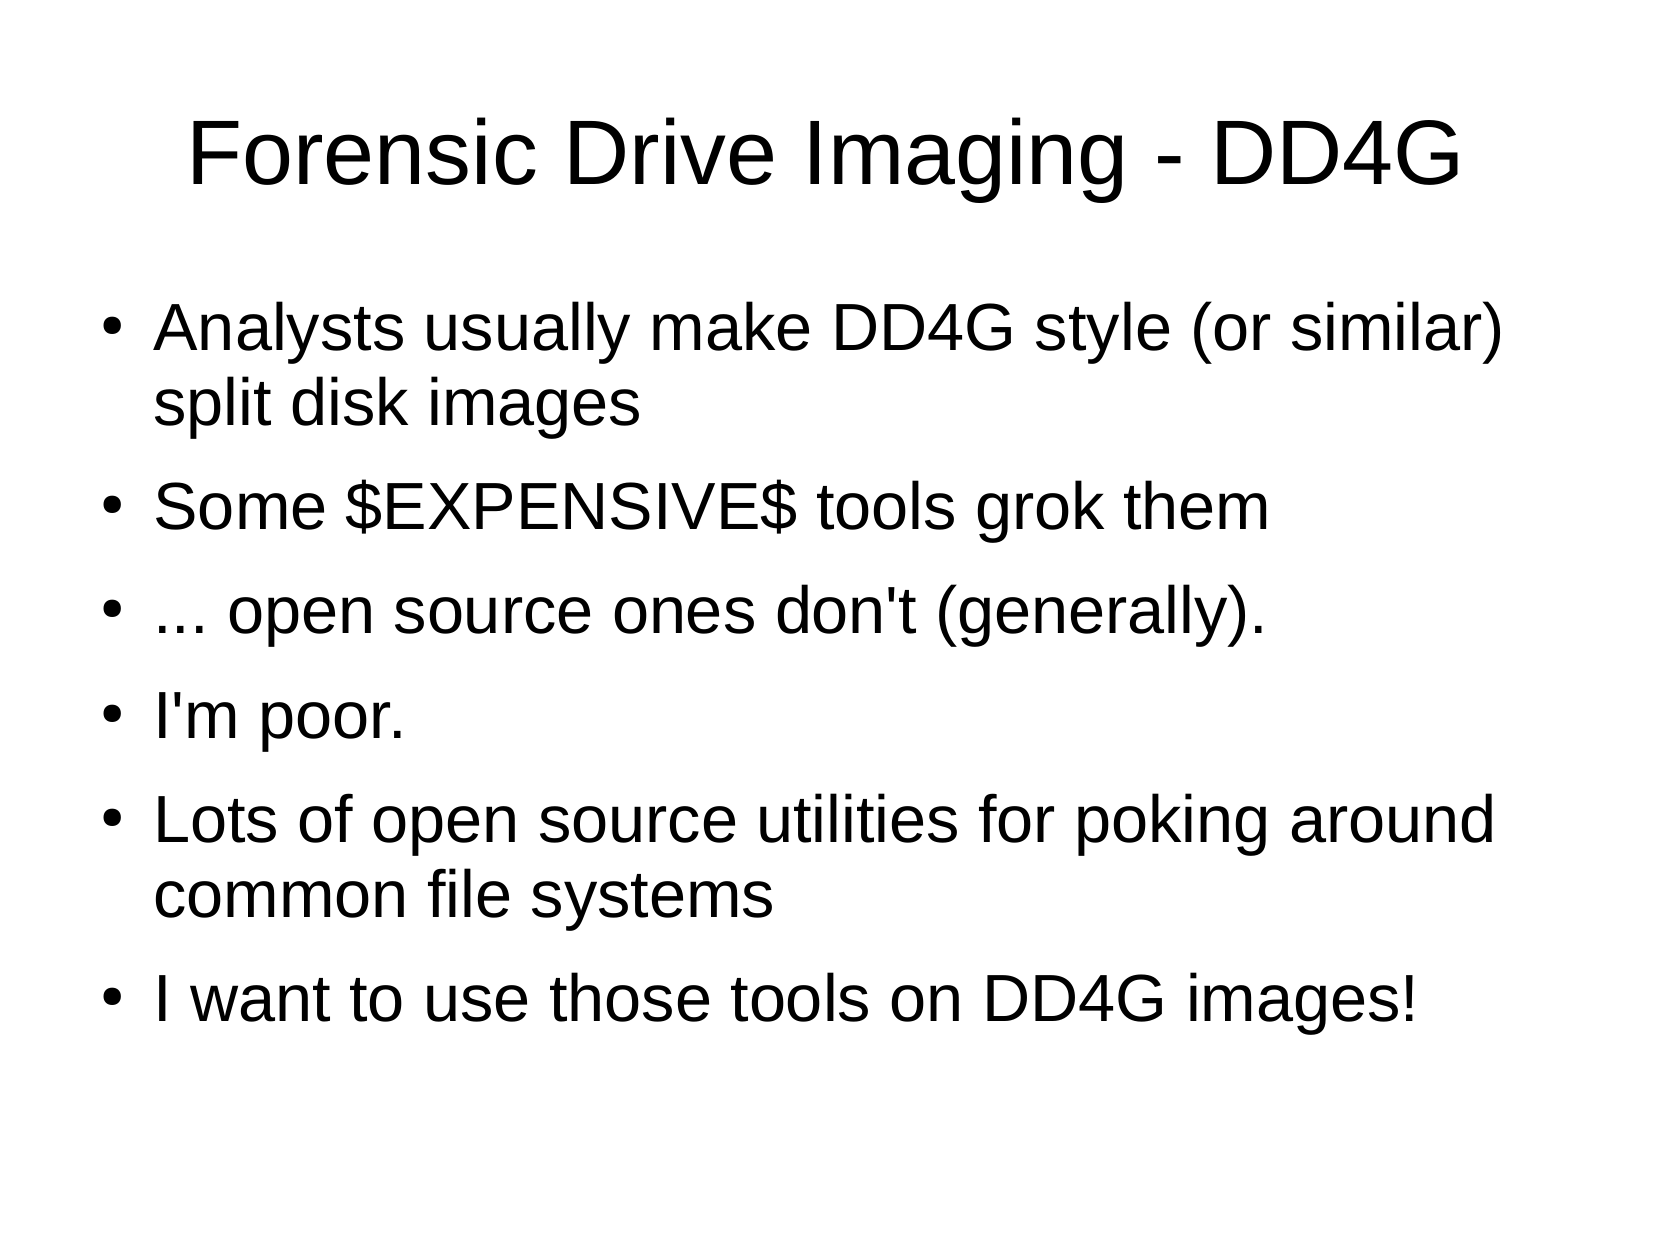

# Forensic Drive Imaging - DD4G
Analysts usually make DD4G style (or similar) split disk images
Some $EXPENSIVE$ tools grok them
... open source ones don't (generally).
I'm poor.
Lots of open source utilities for poking around common file systems
I want to use those tools on DD4G images!